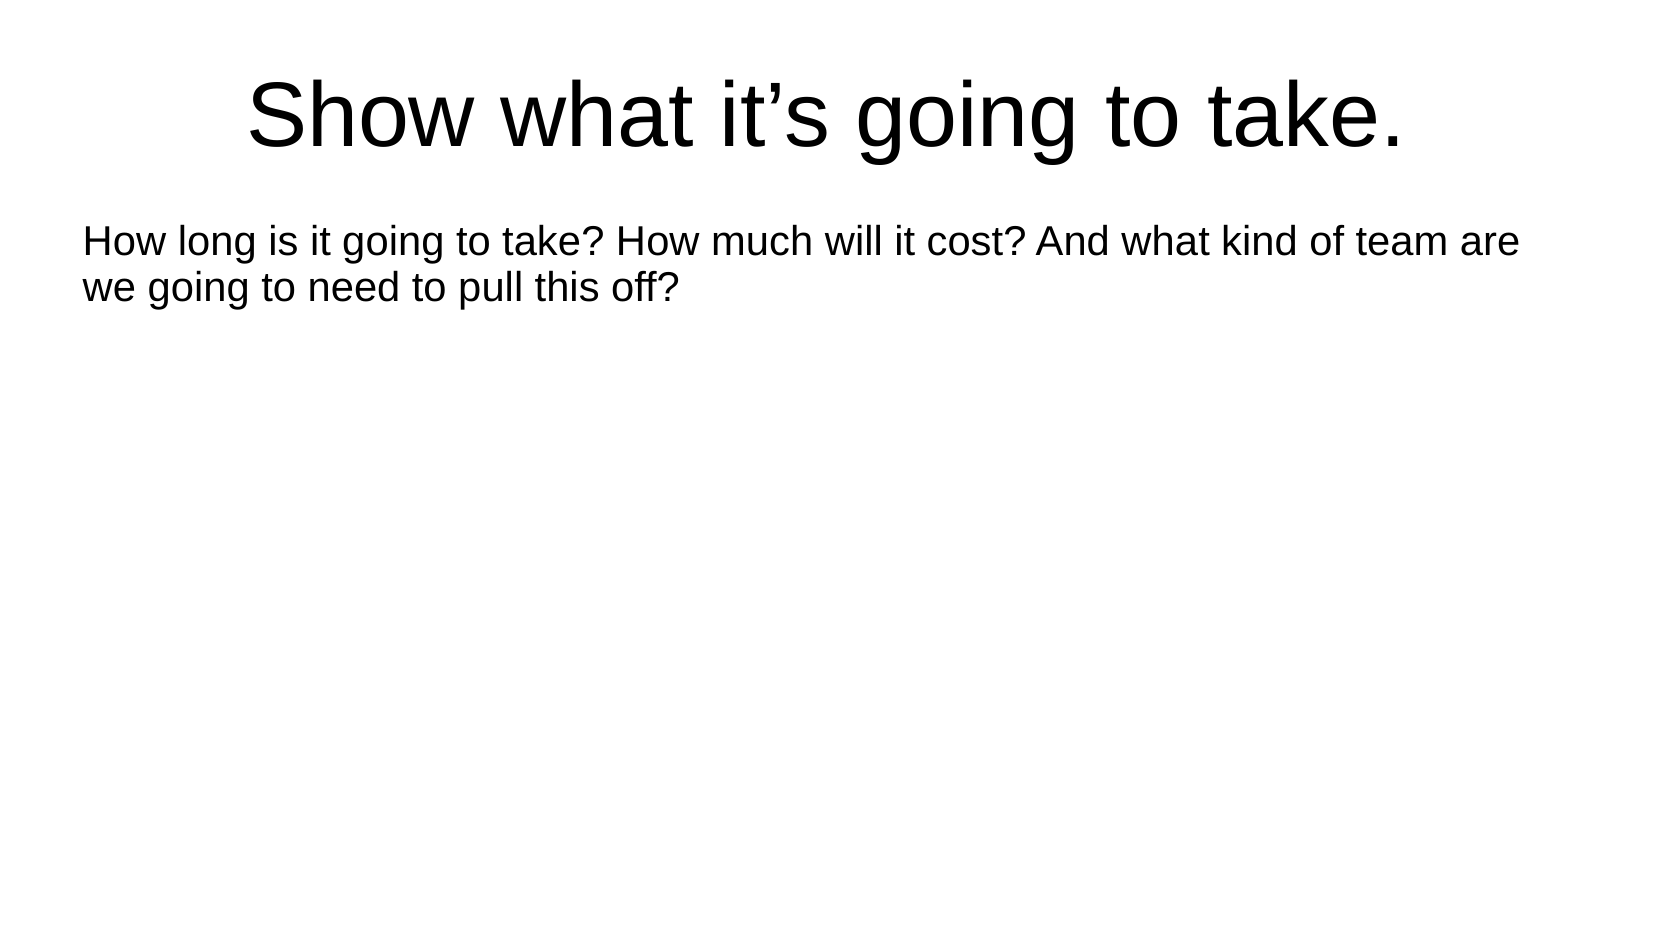

# Show what it’s going to take.
How long is it going to take? How much will it cost? And what kind of team are we going to need to pull this off?